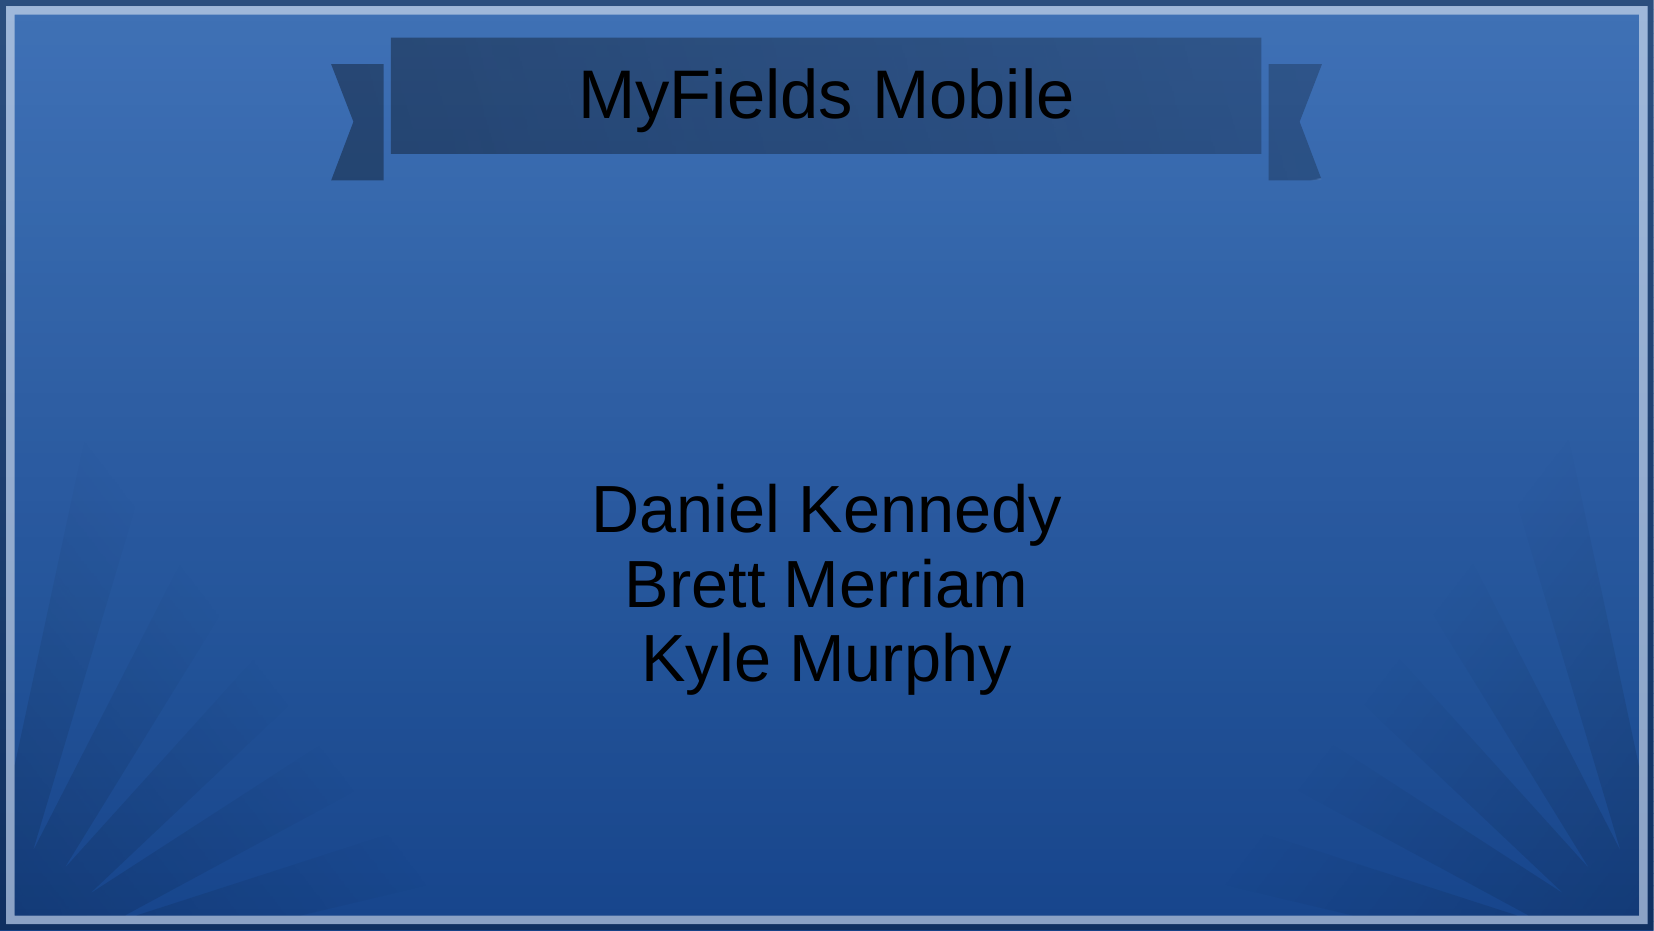

# MyFields Mobile
Daniel Kennedy
Brett Merriam
Kyle Murphy